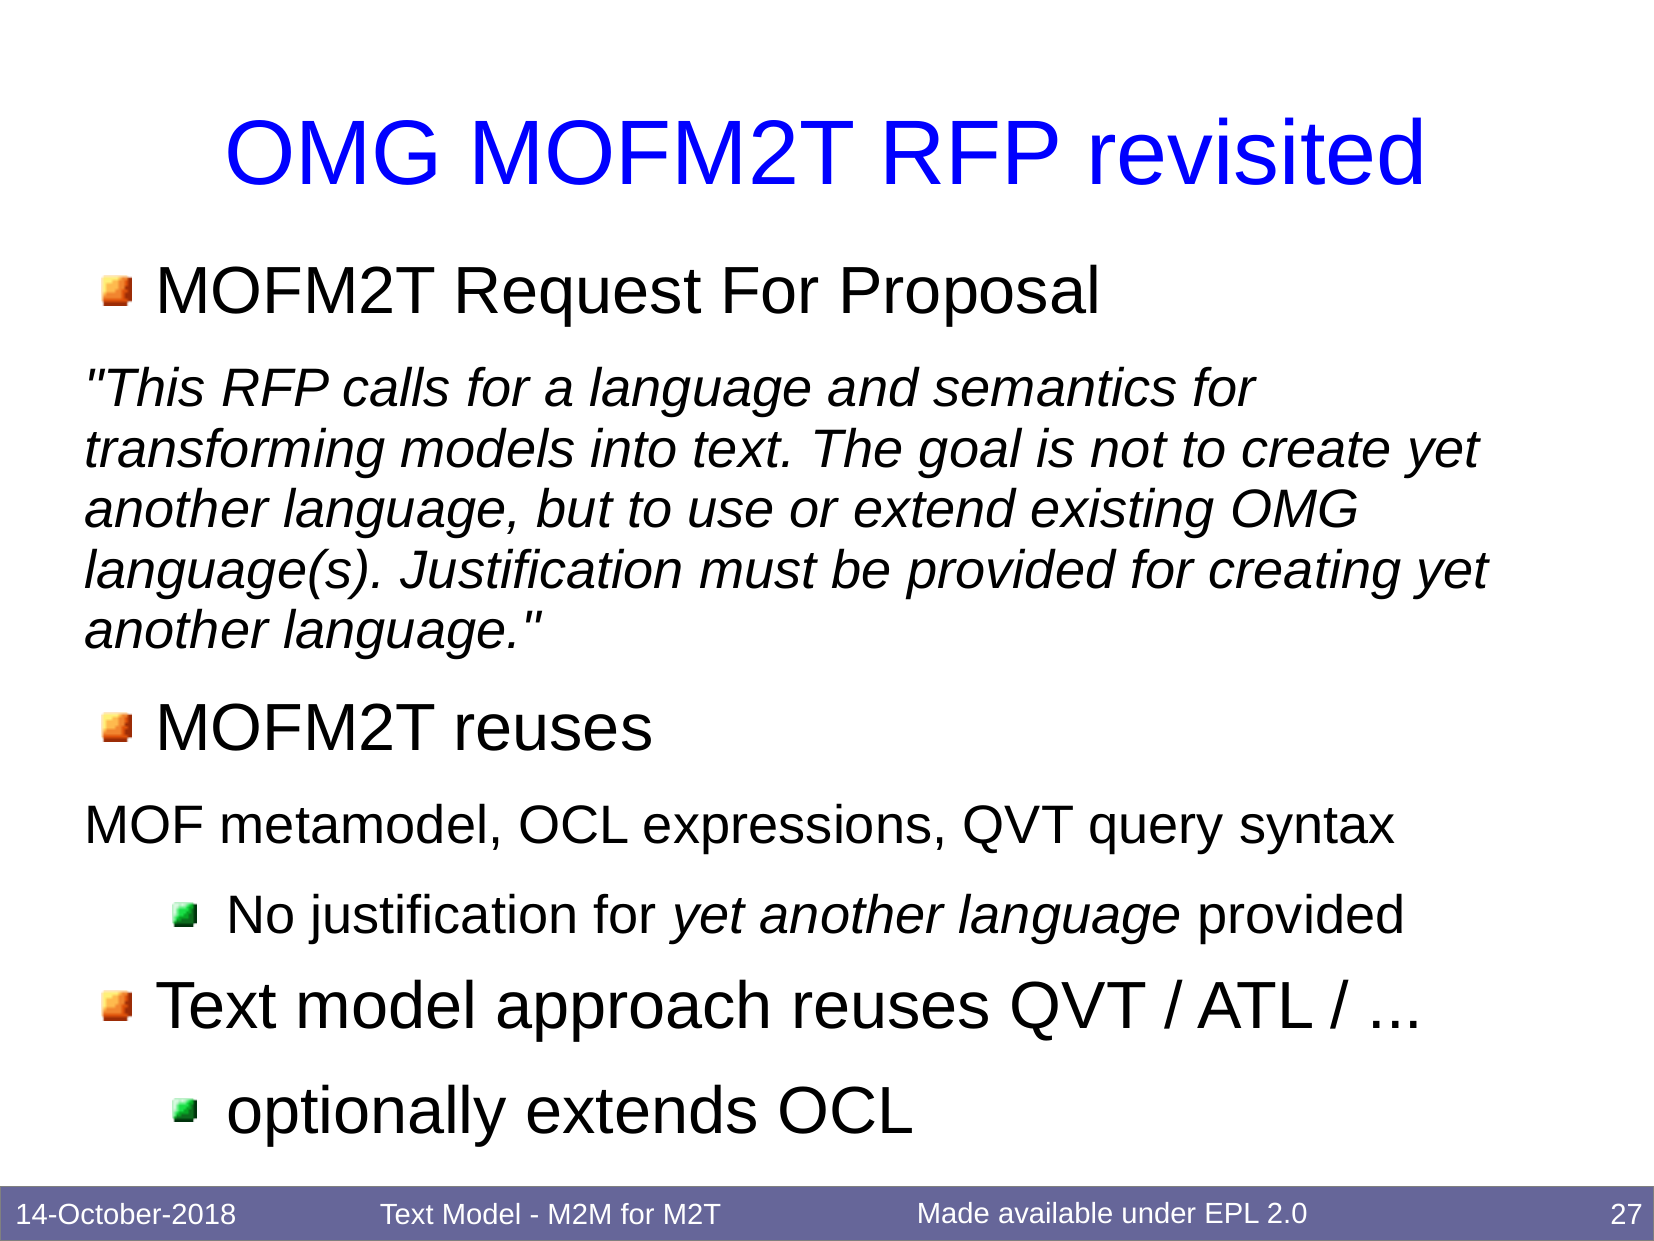

# OMG MOFM2T RFP revisited
MOFM2T Request For Proposal
"This RFP calls for a language and semantics for transforming models into text. The goal is not to create yet another language, but to use or extend existing OMG language(s). Justification must be provided for creating yet another language."
MOFM2T reuses
MOF metamodel, OCL expressions, QVT query syntax
No justification for yet another language provided
Text model approach reuses QVT / ATL / ...
optionally extends OCL
14-October-2018
Text Model - M2M for M2T
27